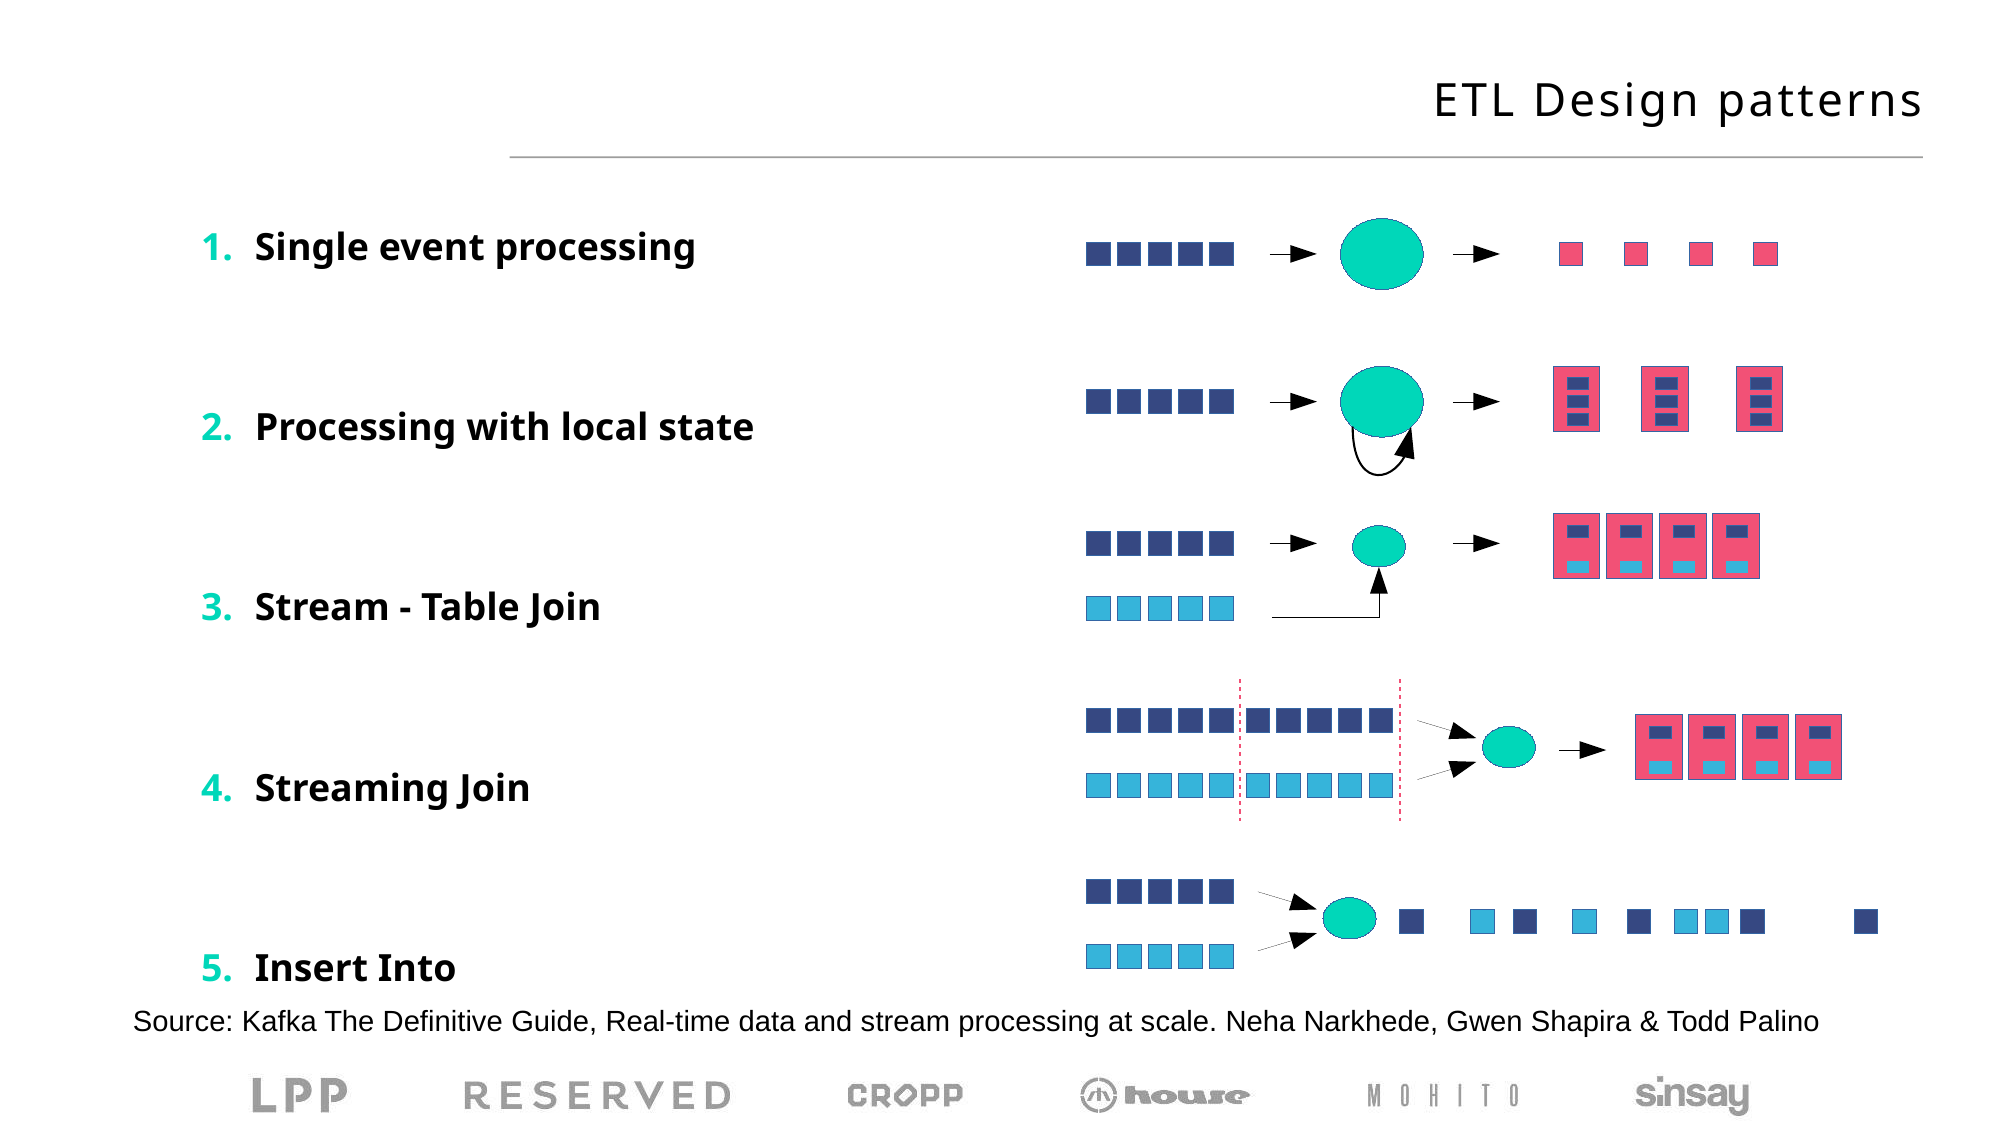

# ETL Design patterns
 Single event processing
 Processing with local state
 Stream - Table Join
 Streaming Join
 Insert Into
Source: Kafka The Definitive Guide, Real-time data and stream processing at scale. Neha Narkhede, Gwen Shapira & Todd Palino